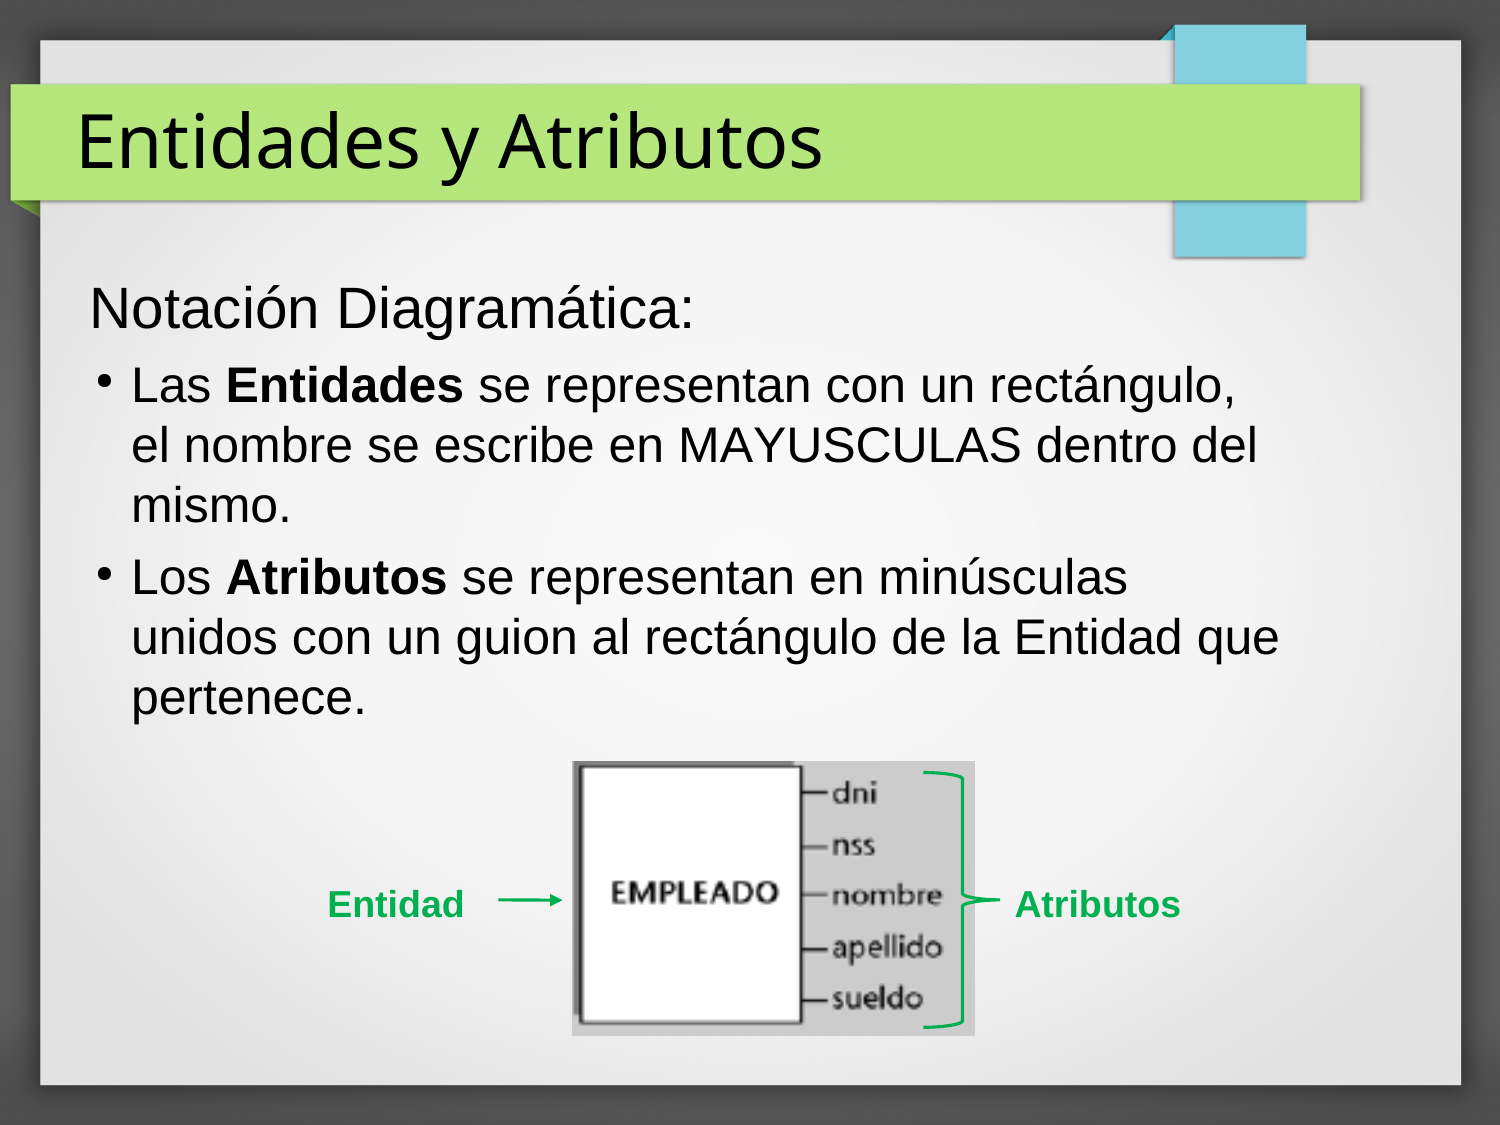

# Entidades y Atributos
Notación Diagramática:
Las Entidades se representan con un rectángulo, el nombre se escribe en MAYUSCULAS dentro del mismo.
Los Atributos se representan en minúsculas unidos con un guion al rectángulo de la Entidad que pertenece.
Entidad
Atributos